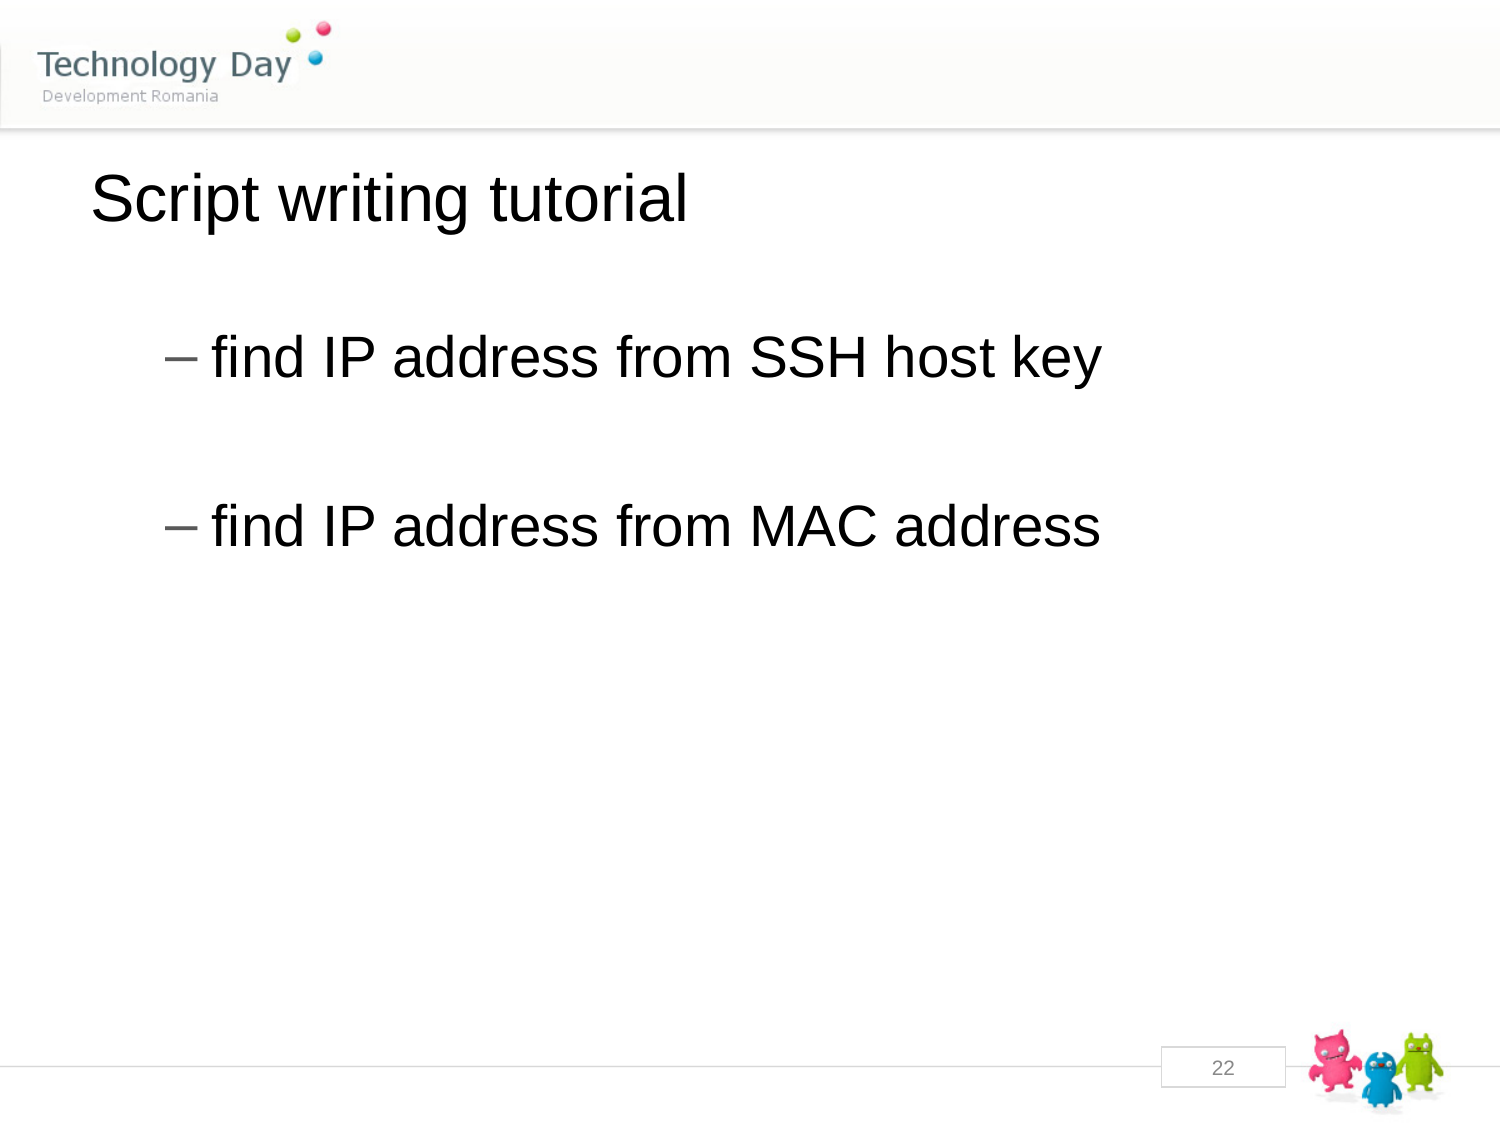

Script writing tutorial
find IP address from SSH host key
find IP address from MAC address
#